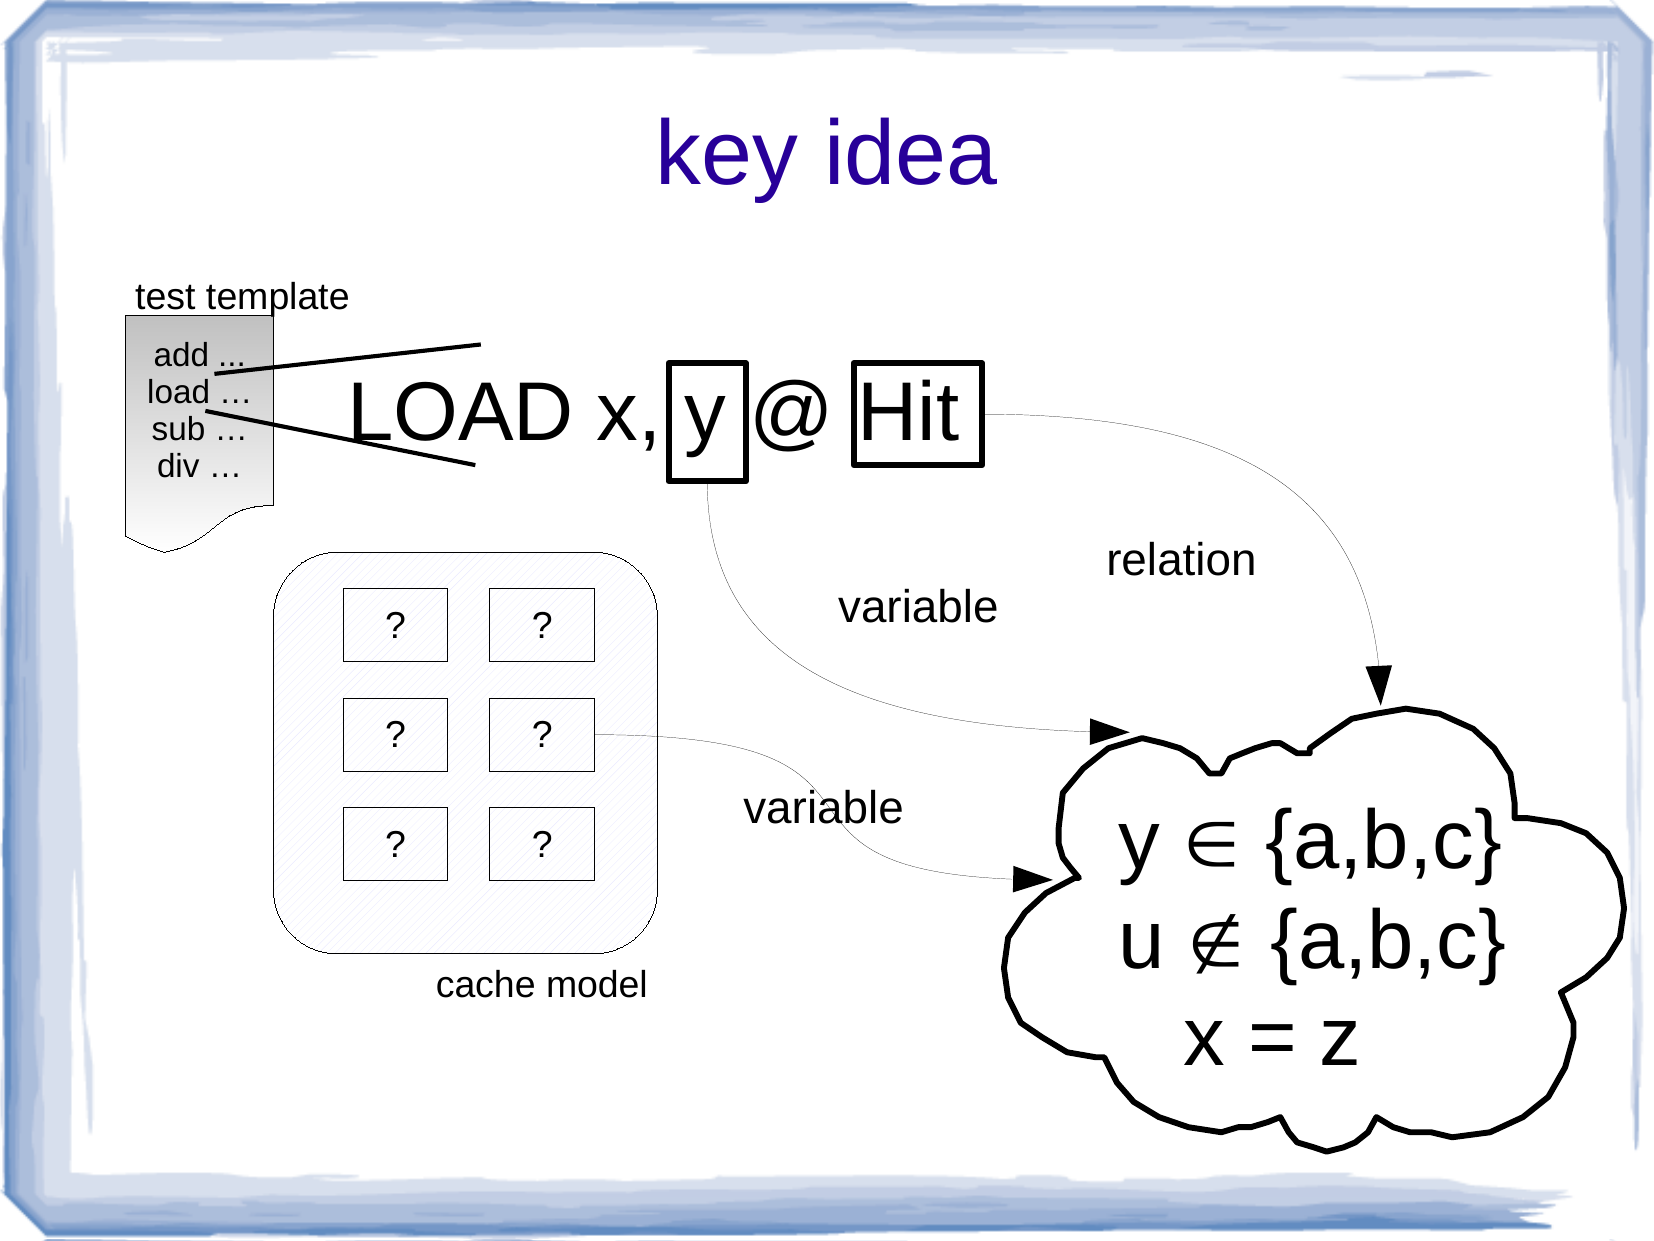

# key idea
test template
add ...
load …
sub …
div …
LOAD x, y @ Hit
?
?
?
?
y  {a,b,c}
?
?
u  {a,b,c}
cache model
 x = z